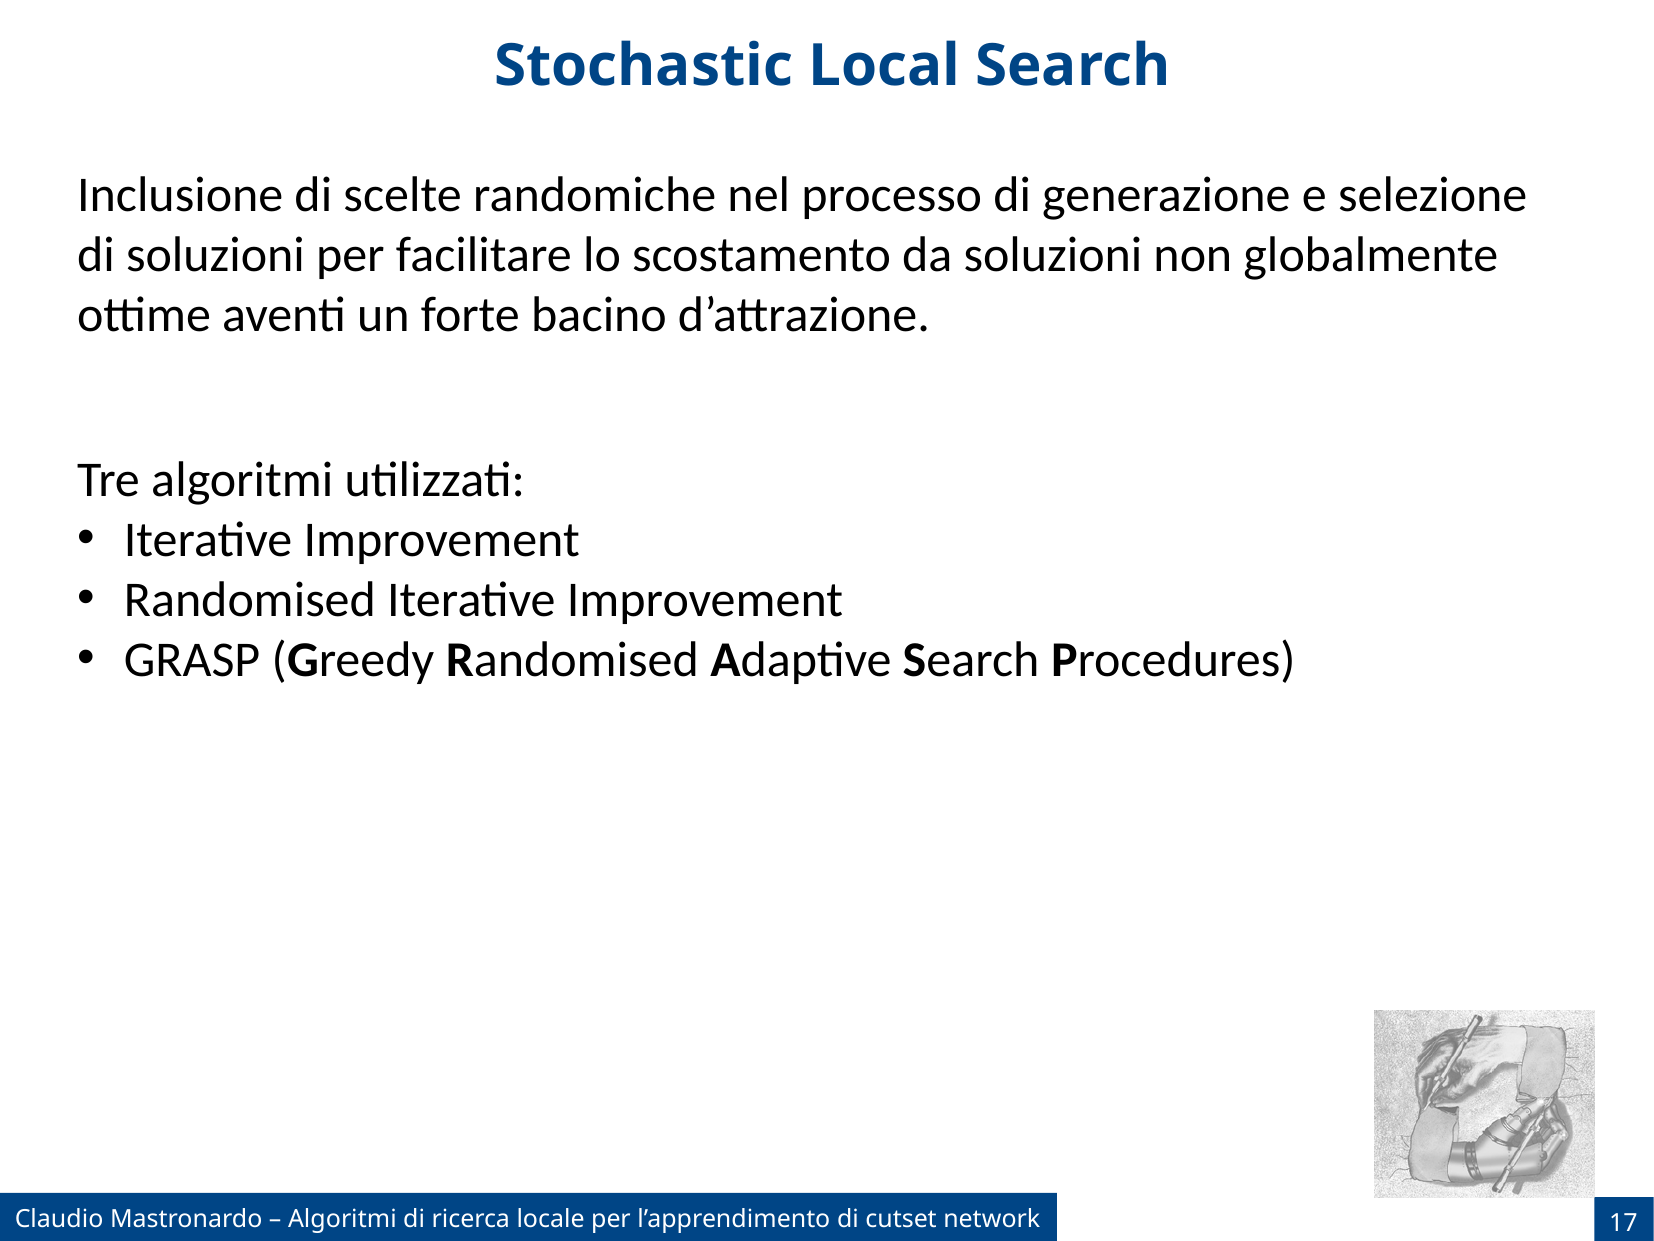

# Stochastic Local Search
Inclusione di scelte randomiche nel processo di generazione e selezione di soluzioni per facilitare lo scostamento da soluzioni non globalmente ottime aventi un forte bacino d’attrazione.
Tre algoritmi utilizzati:
Iterative Improvement
Randomised Iterative Improvement
GRASP (Greedy Randomised Adaptive Search Procedures)